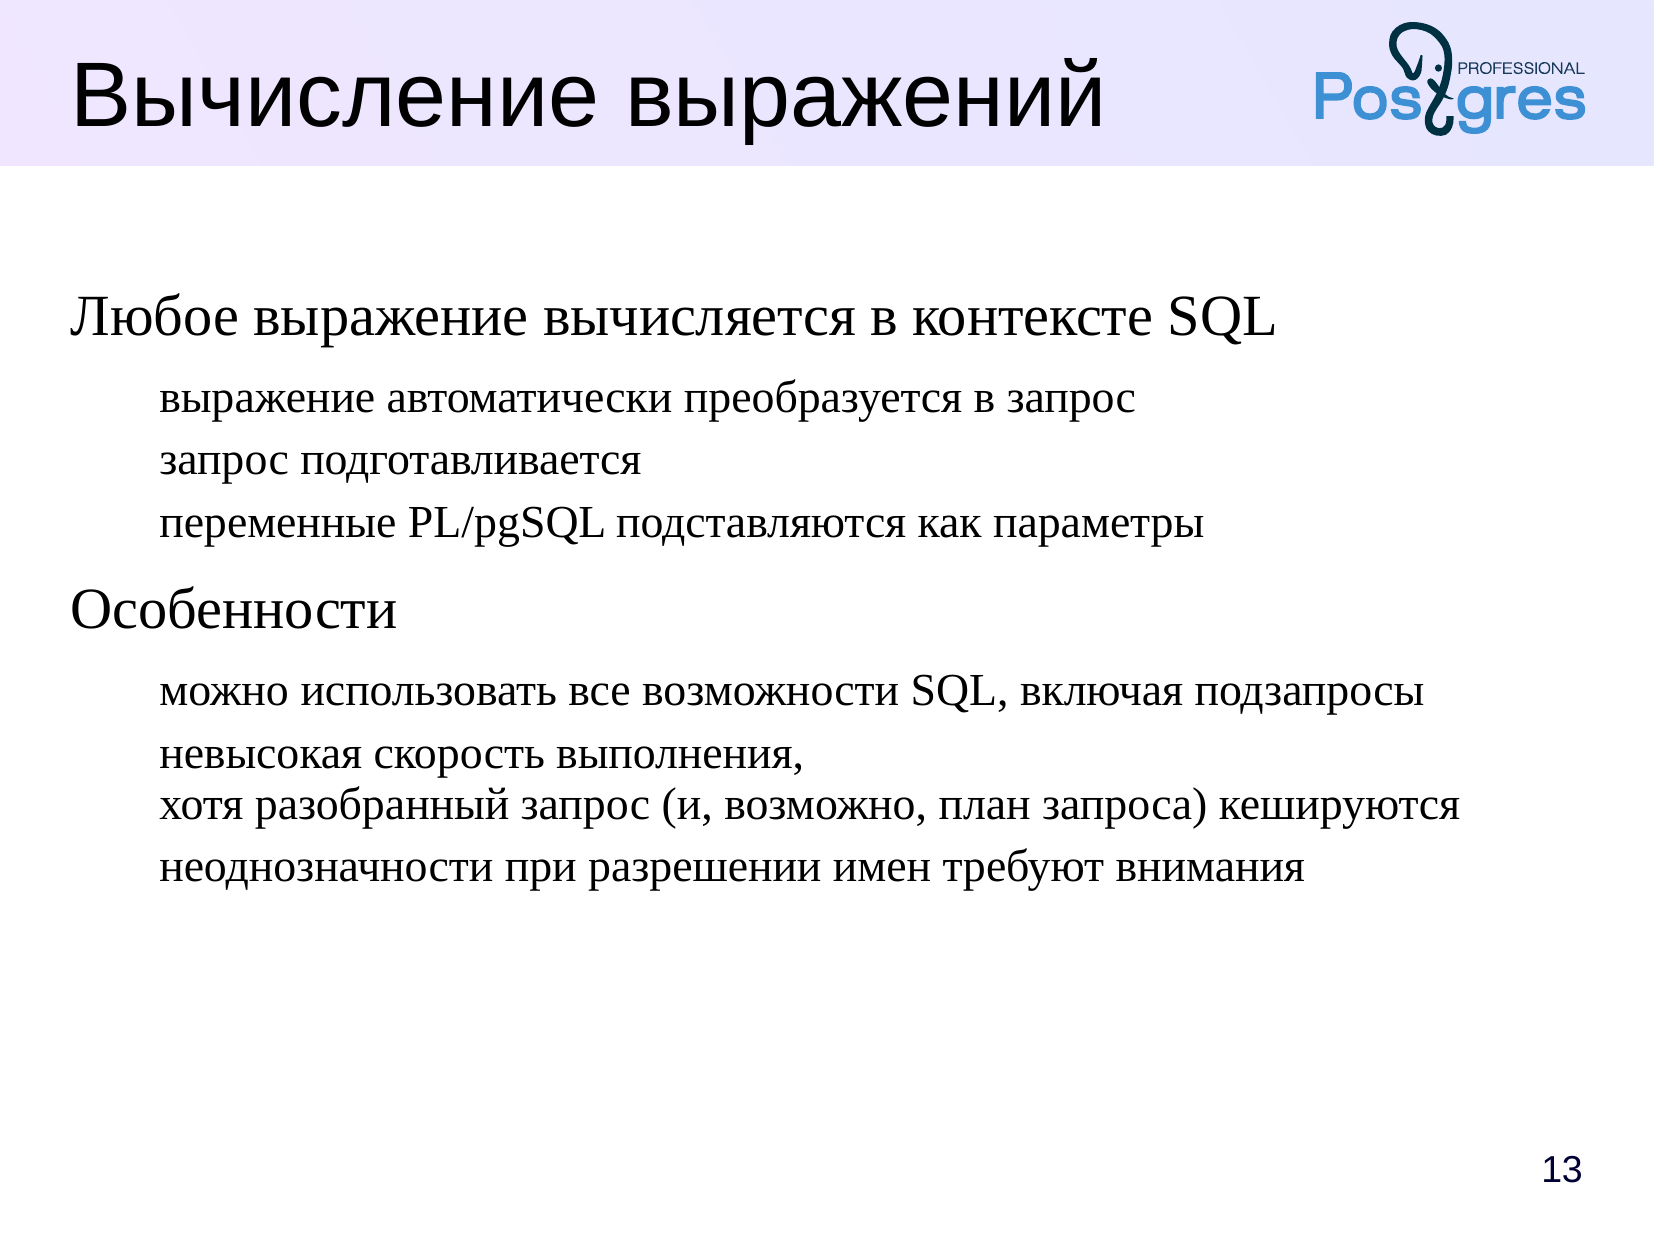

# Вычисление выражений
Любое выражение вычисляется в контексте SQL
выражение автоматически преобразуется в запрос
запрос подготавливается
переменные PL/pgSQL подставляются как параметры
Особенности
можно использовать все возможности SQL, включая подзапросы
невысокая скорость выполнения,
хотя разобранный запрос (и, возможно, план запроса) кешируются
неоднозначности при разрешении имен требуют внимания